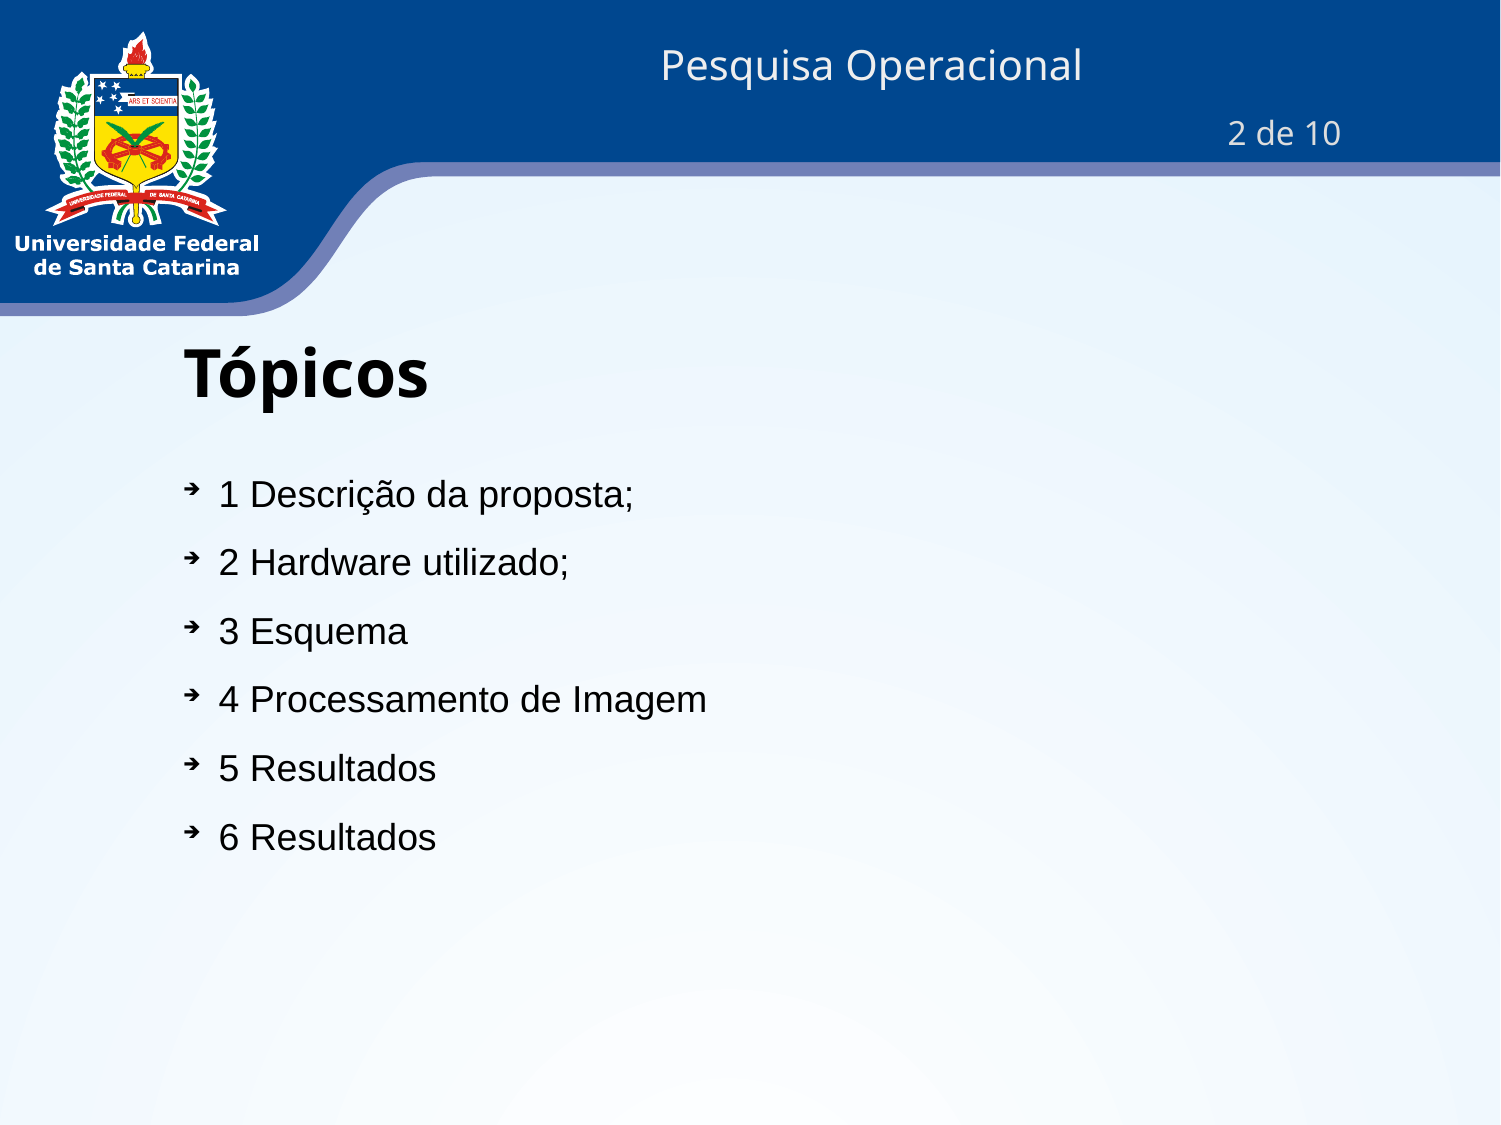

Tópicos
1 Descrição da proposta;
2 Hardware utilizado;
3 Esquema
4 Processamento de Imagem
5 Resultados
6 Resultados